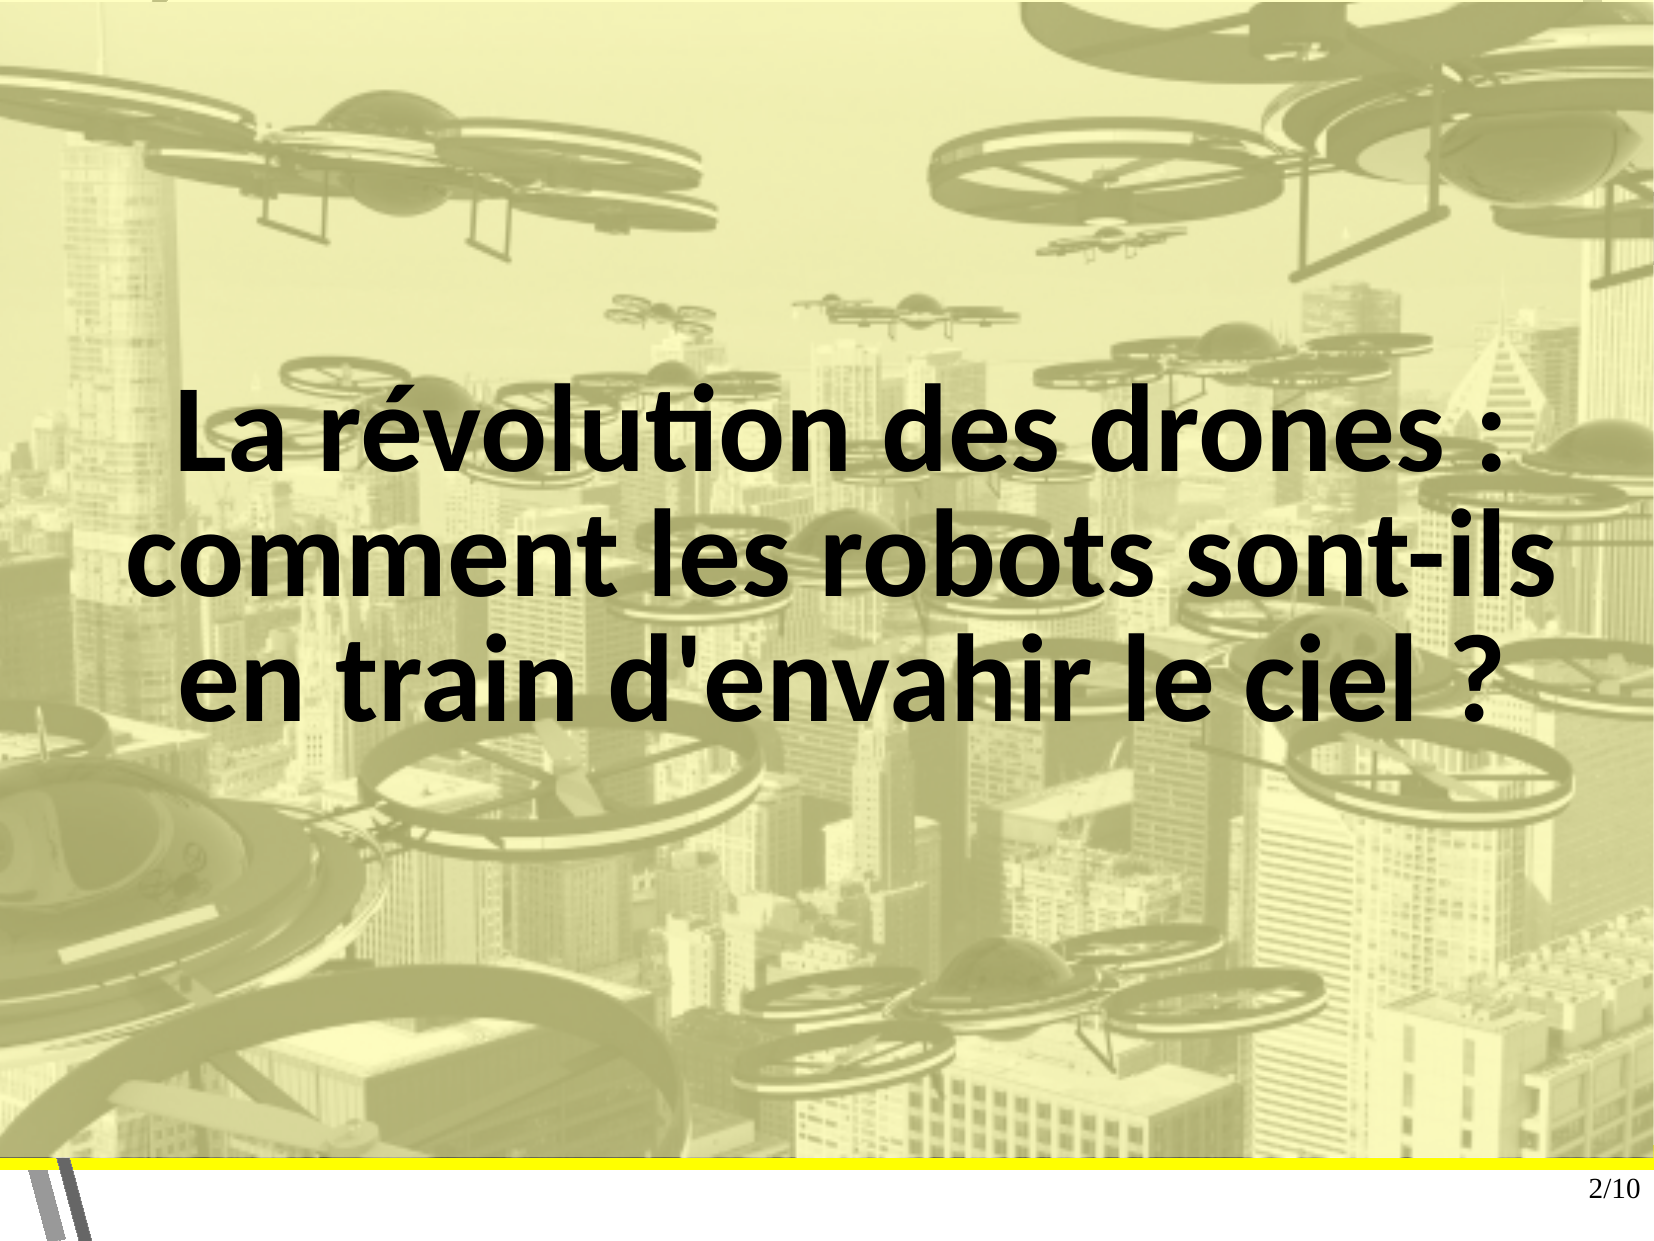

La révolution des drones : comment les robots sont-ils en train d'envahir le ciel ?